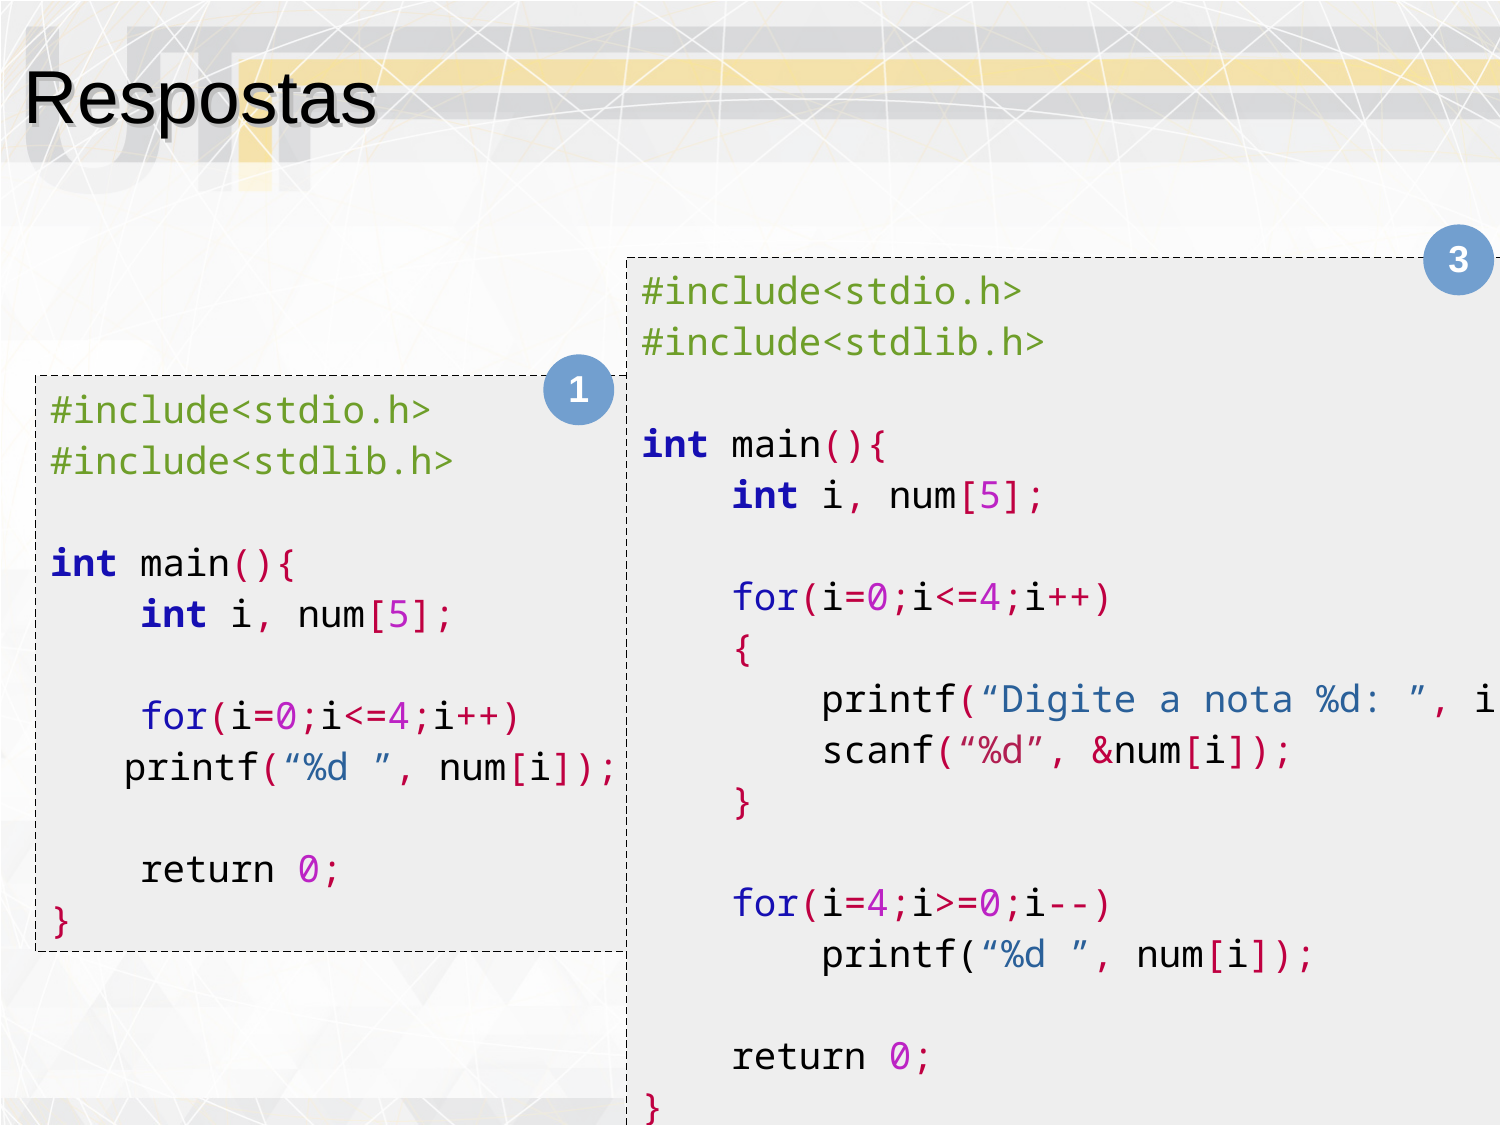

# Respostas
3
#include<stdio.h>
#include<stdlib.h>
int main(){
 int i, num[5];
 for(i=0;i<=4;i++)
 {
 printf(“Digite a nota %d: ”, i);
 scanf(“%d”, &num[i]);
 }
 for(i=4;i>=0;i--)
 printf(“%d ”, num[i]);
 return 0;
}
1
#include<stdio.h>
#include<stdlib.h>
int main(){
 int i, num[5];
 for(i=0;i<=4;i++)
	printf(“%d ”, num[i]);
 return 0;
}